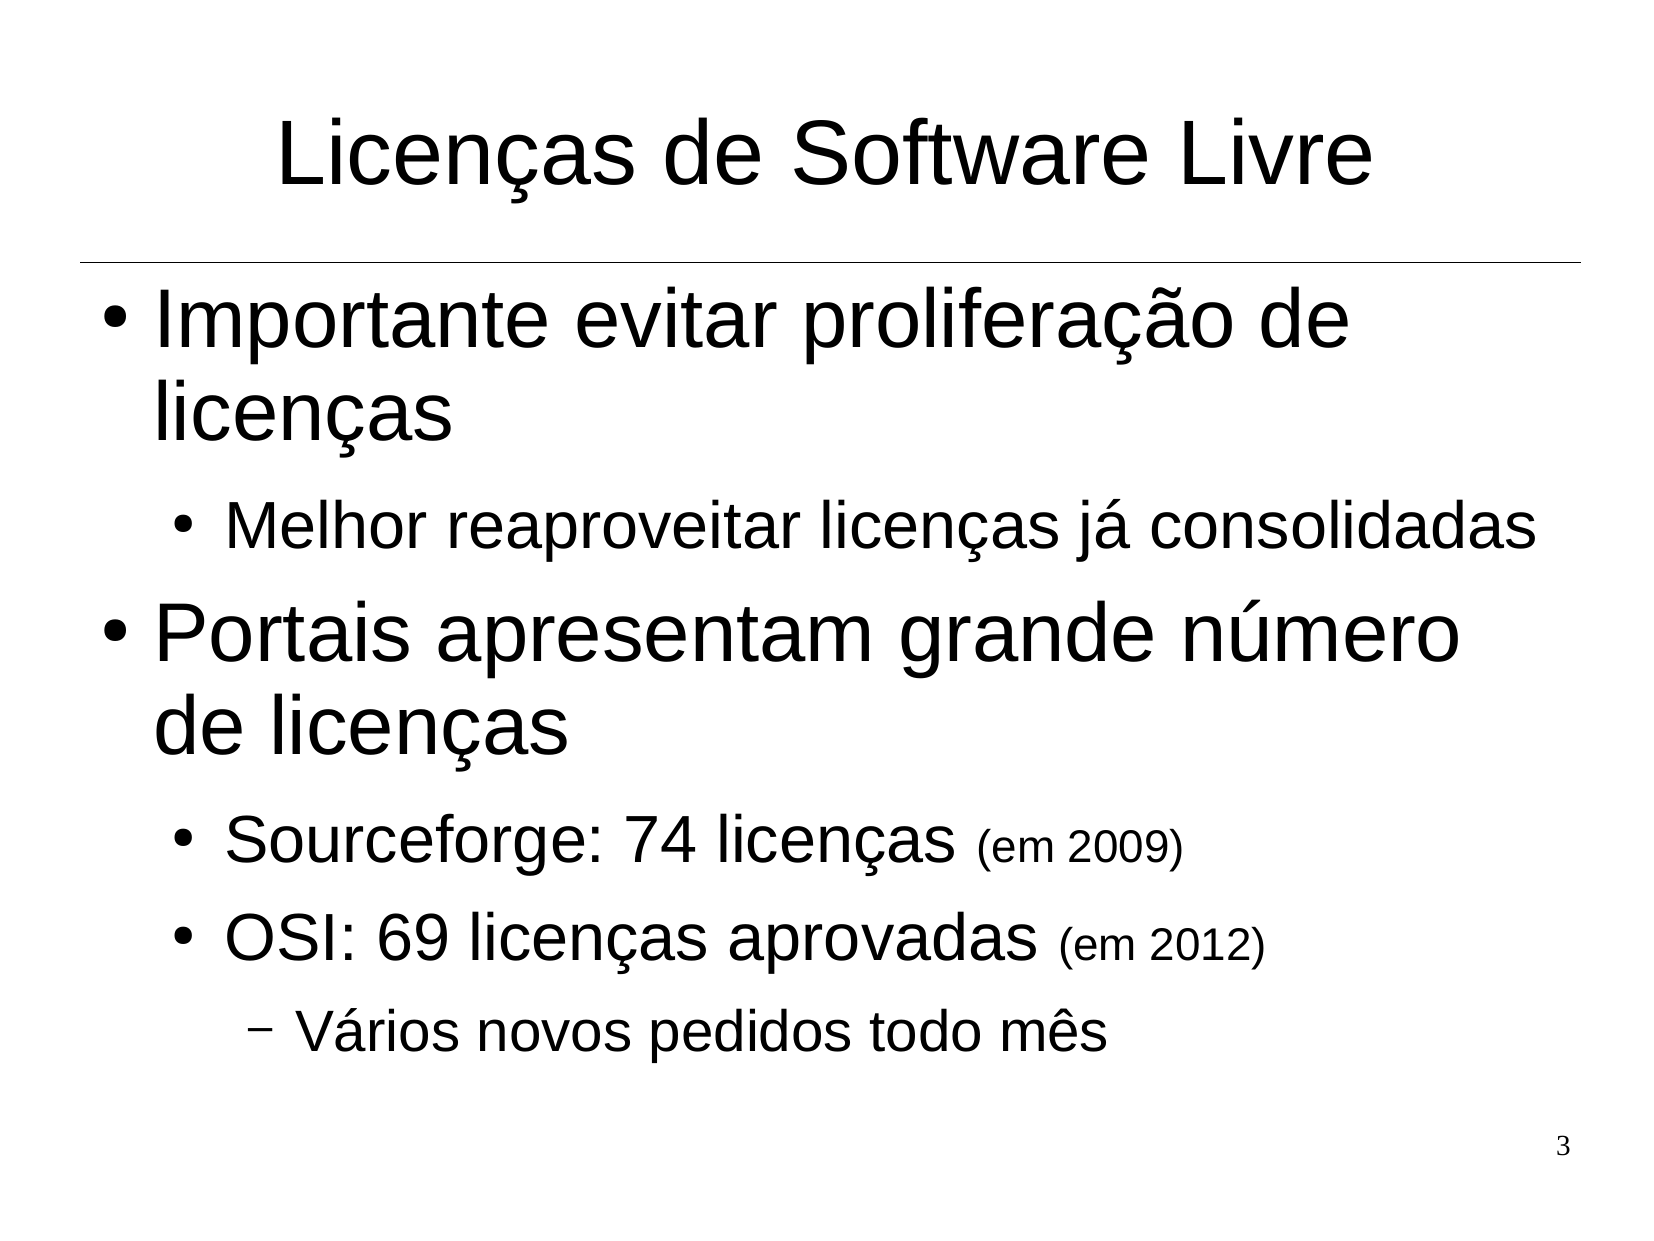

# Licenças de Software Livre
Importante evitar proliferação de licenças
Melhor reaproveitar licenças já consolidadas
Portais apresentam grande número de licenças
Sourceforge: 74 licenças (em 2009)
OSI: 69 licenças aprovadas (em 2012)
Vários novos pedidos todo mês
3